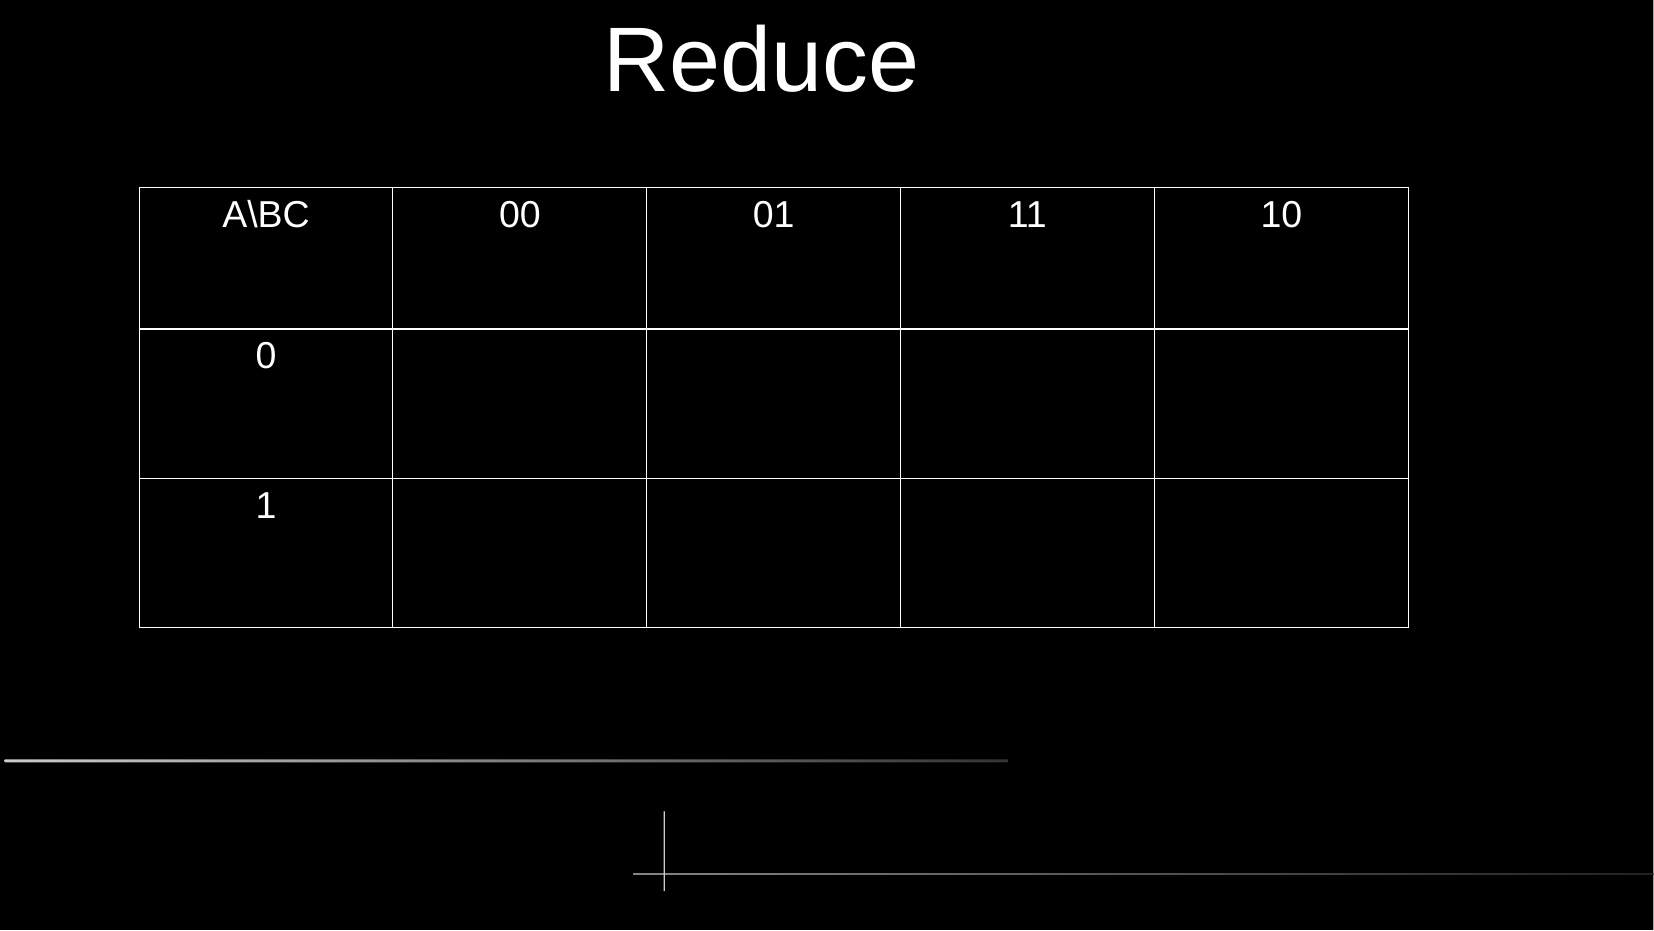

# Reduce
| A\BC | 00 | 01 | 11 | 10 |
| --- | --- | --- | --- | --- |
| 0 | | | | |
| 1 | | | | |